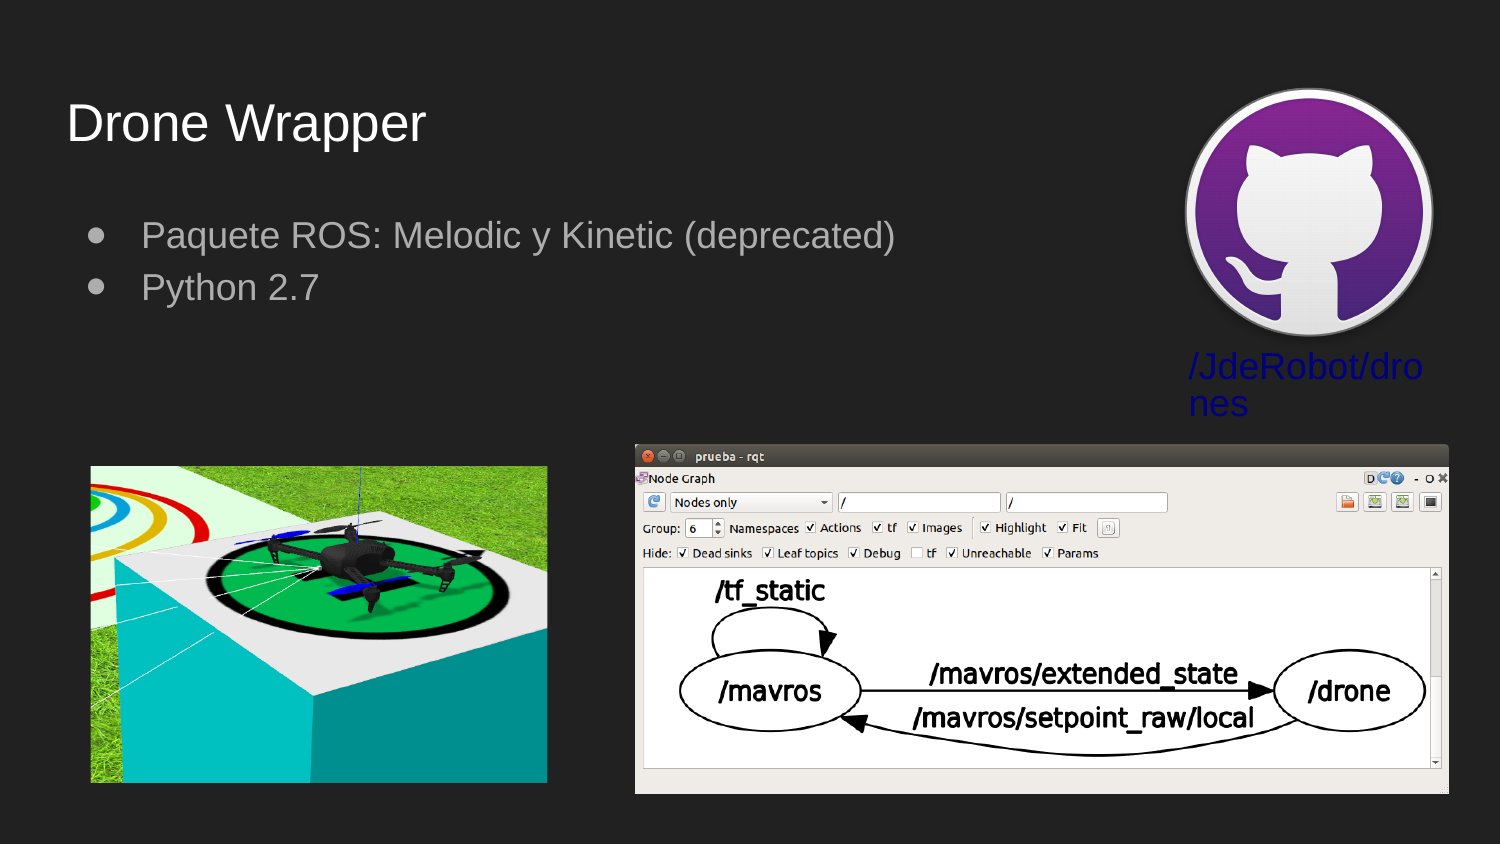

# Drone Wrapper
Paquete ROS: Melodic y Kinetic (deprecated)
Python 2.7
/JdeRobot/drones